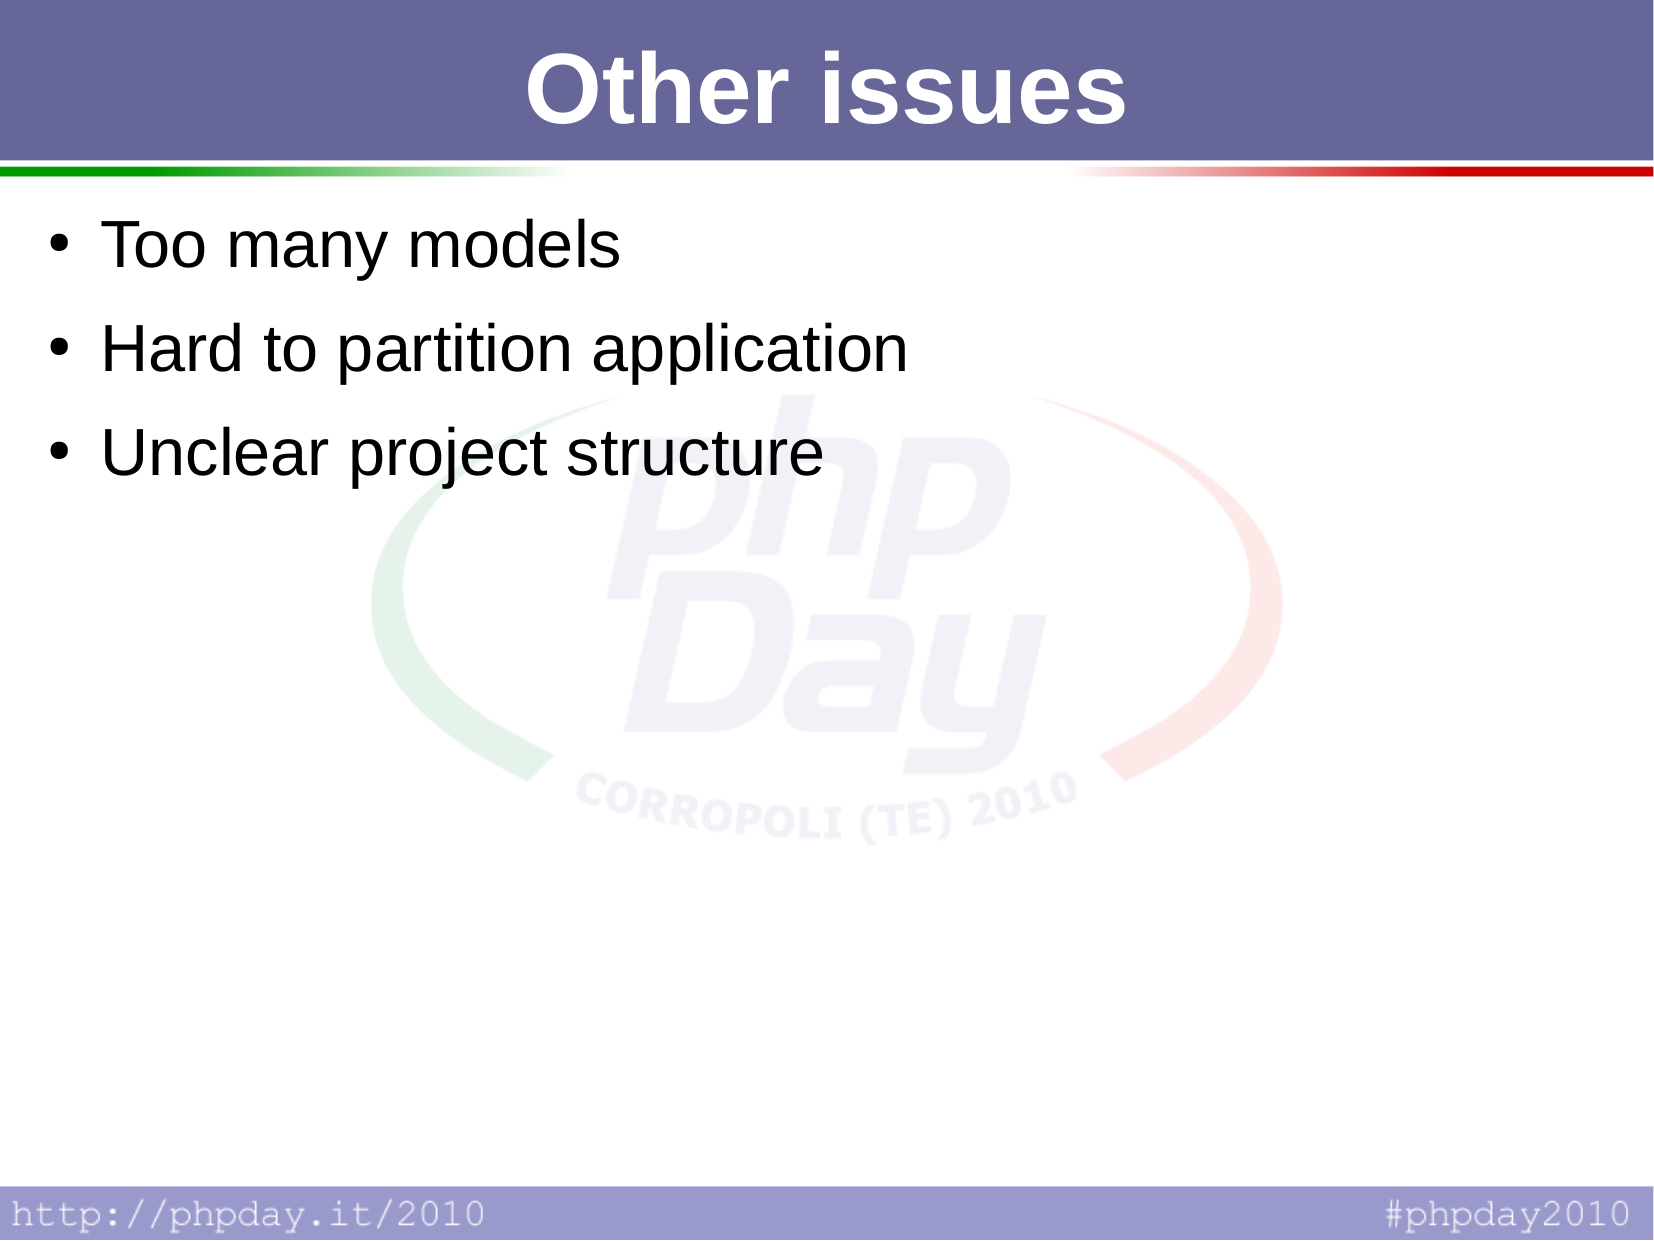

# Other issues
Too many models
Hard to partition application
Unclear project structure